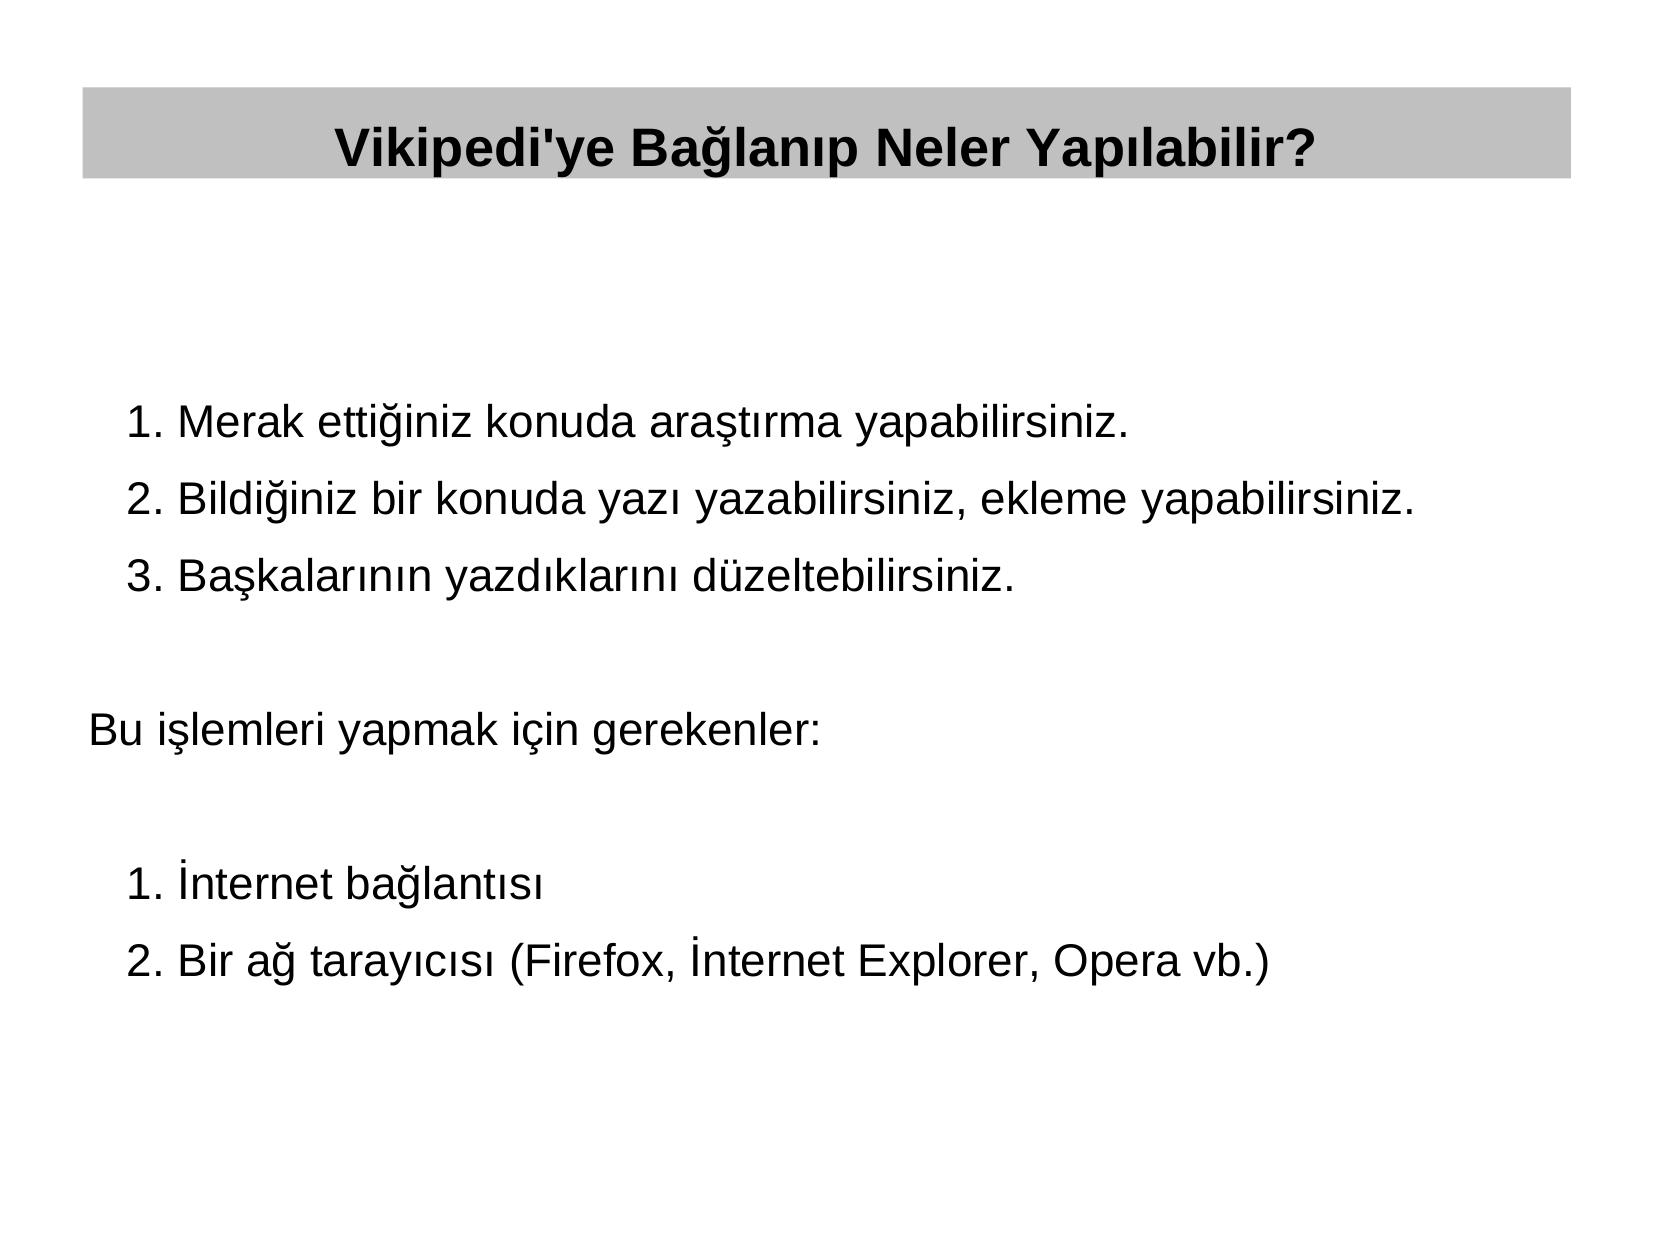

# Vikipedi'ye Bağlanıp Neler Yapılabilir?
 1. Merak ettiğiniz konuda araştırma yapabilirsiniz.
 2. Bildiğiniz bir konuda yazı yazabilirsiniz, ekleme yapabilirsiniz.
 3. Başkalarının yazdıklarını düzeltebilirsiniz.
Bu işlemleri yapmak için gerekenler:
 1. İnternet bağlantısı
 2. Bir ağ tarayıcısı (Firefox, İnternet Explorer, Opera vb.)